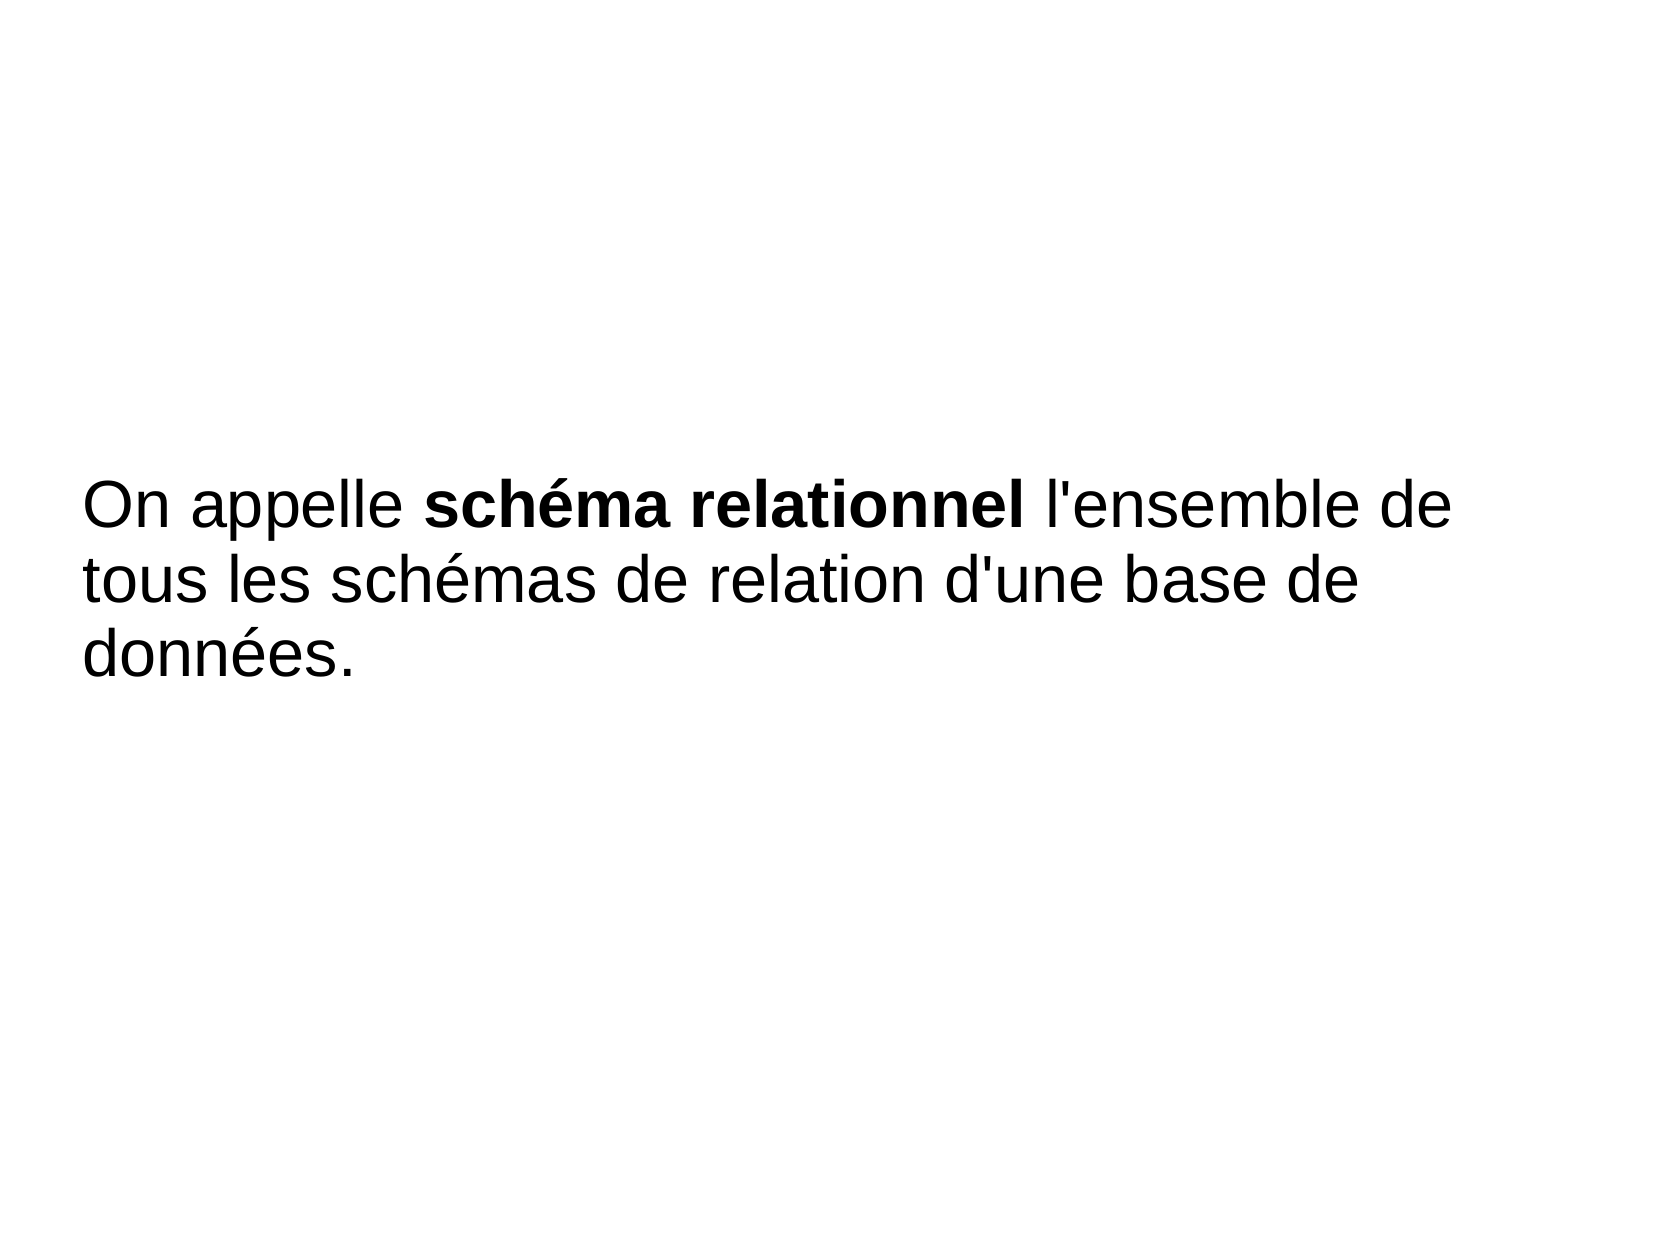

# On appelle schéma relationnel l'ensemble de tous les schémas de relation d'une base de données.